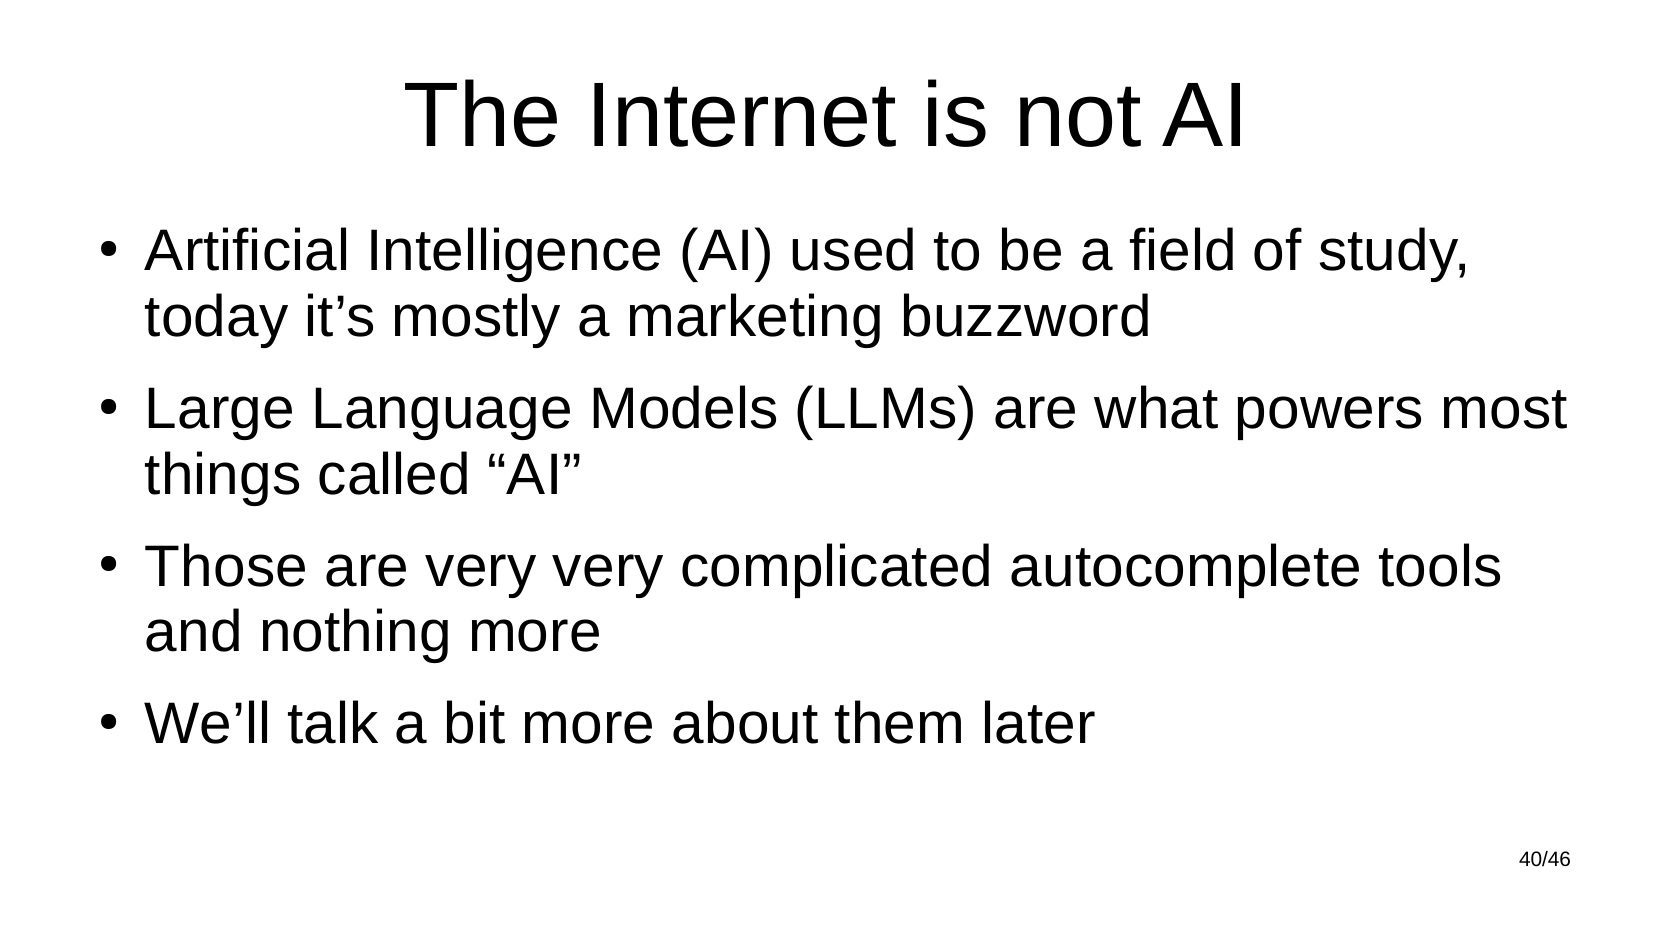

# The Internet is not AI
Artificial Intelligence (AI) used to be a field of study, today it’s mostly a marketing buzzword
Large Language Models (LLMs) are what powers most things called “AI”
Those are very very complicated autocomplete tools and nothing more
We’ll talk a bit more about them later
40